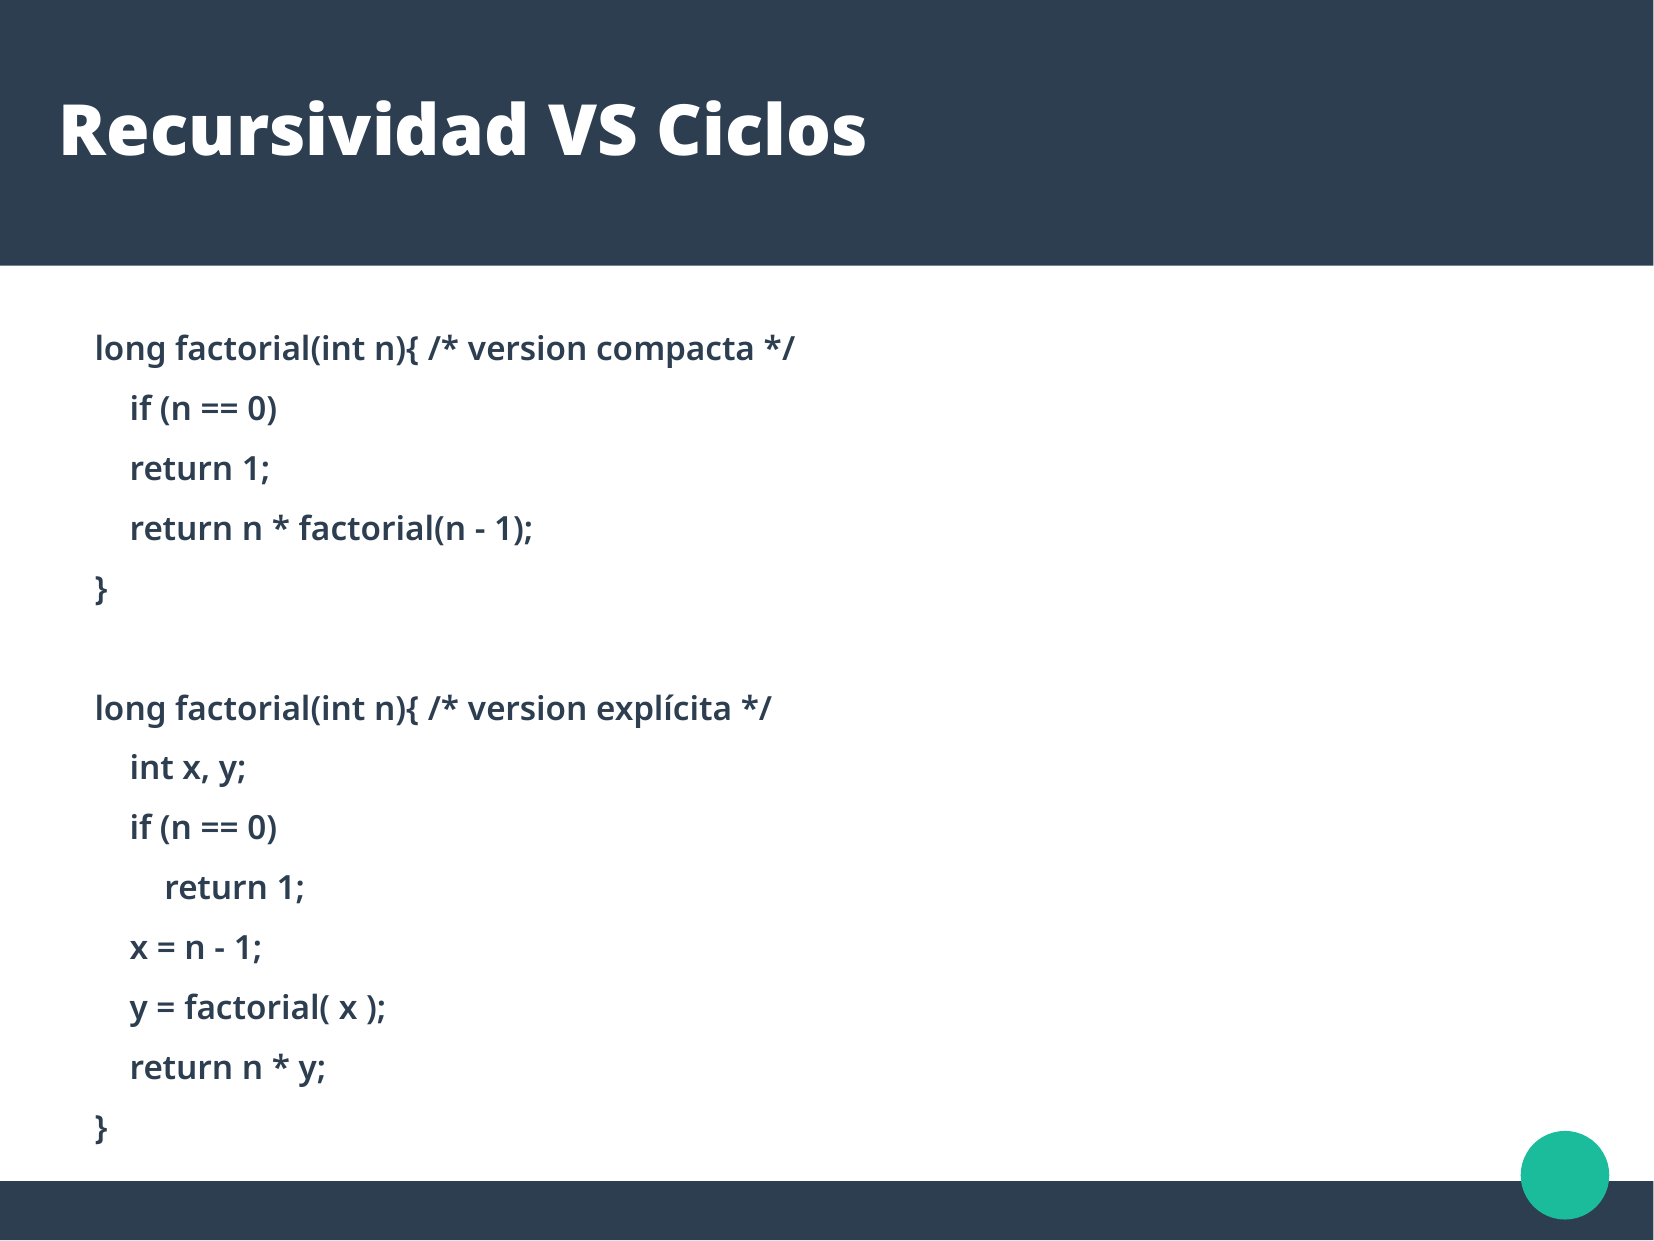

# Recursividad VS Ciclos
long factorial(int n){ /* version compacta */
 if (n == 0)
 return 1;
 return n * factorial(n - 1);
}
long factorial(int n){ /* version explícita */
 int x, y;
 if (n == 0)
 return 1;
 x = n - 1;
 y = factorial( x );
 return n * y;
}